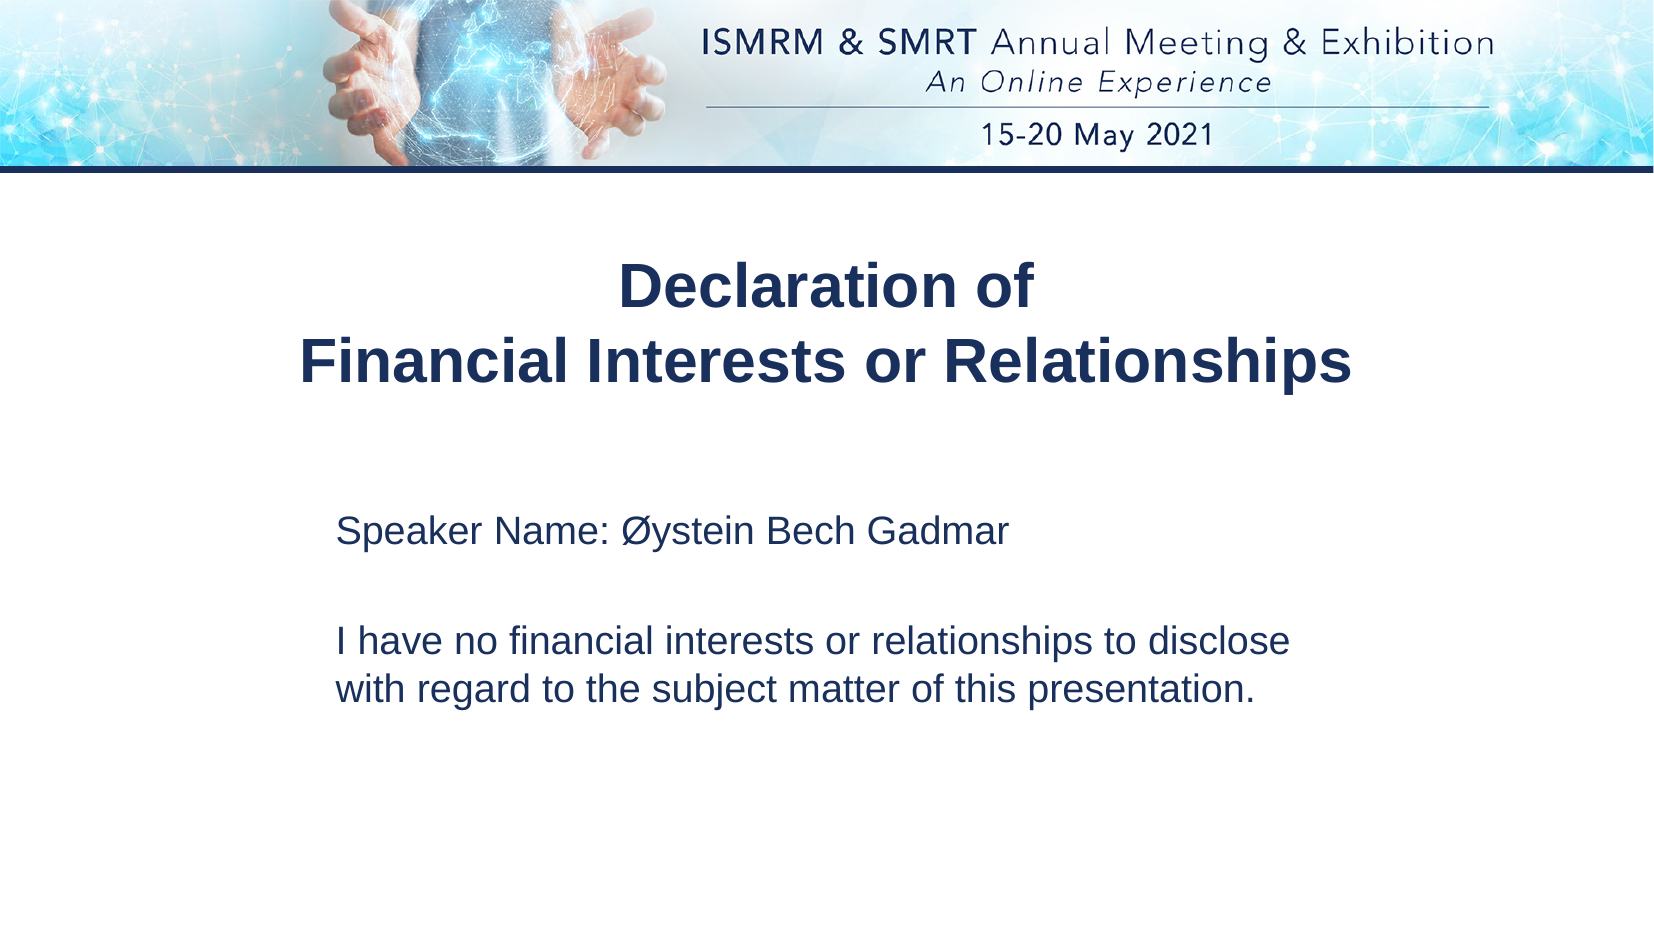

Declaration of
Financial Interests or Relationships
# Speaker Name: Øystein Bech Gadmar
I have no financial interests or relationships to disclose
with regard to the subject matter of this presentation.